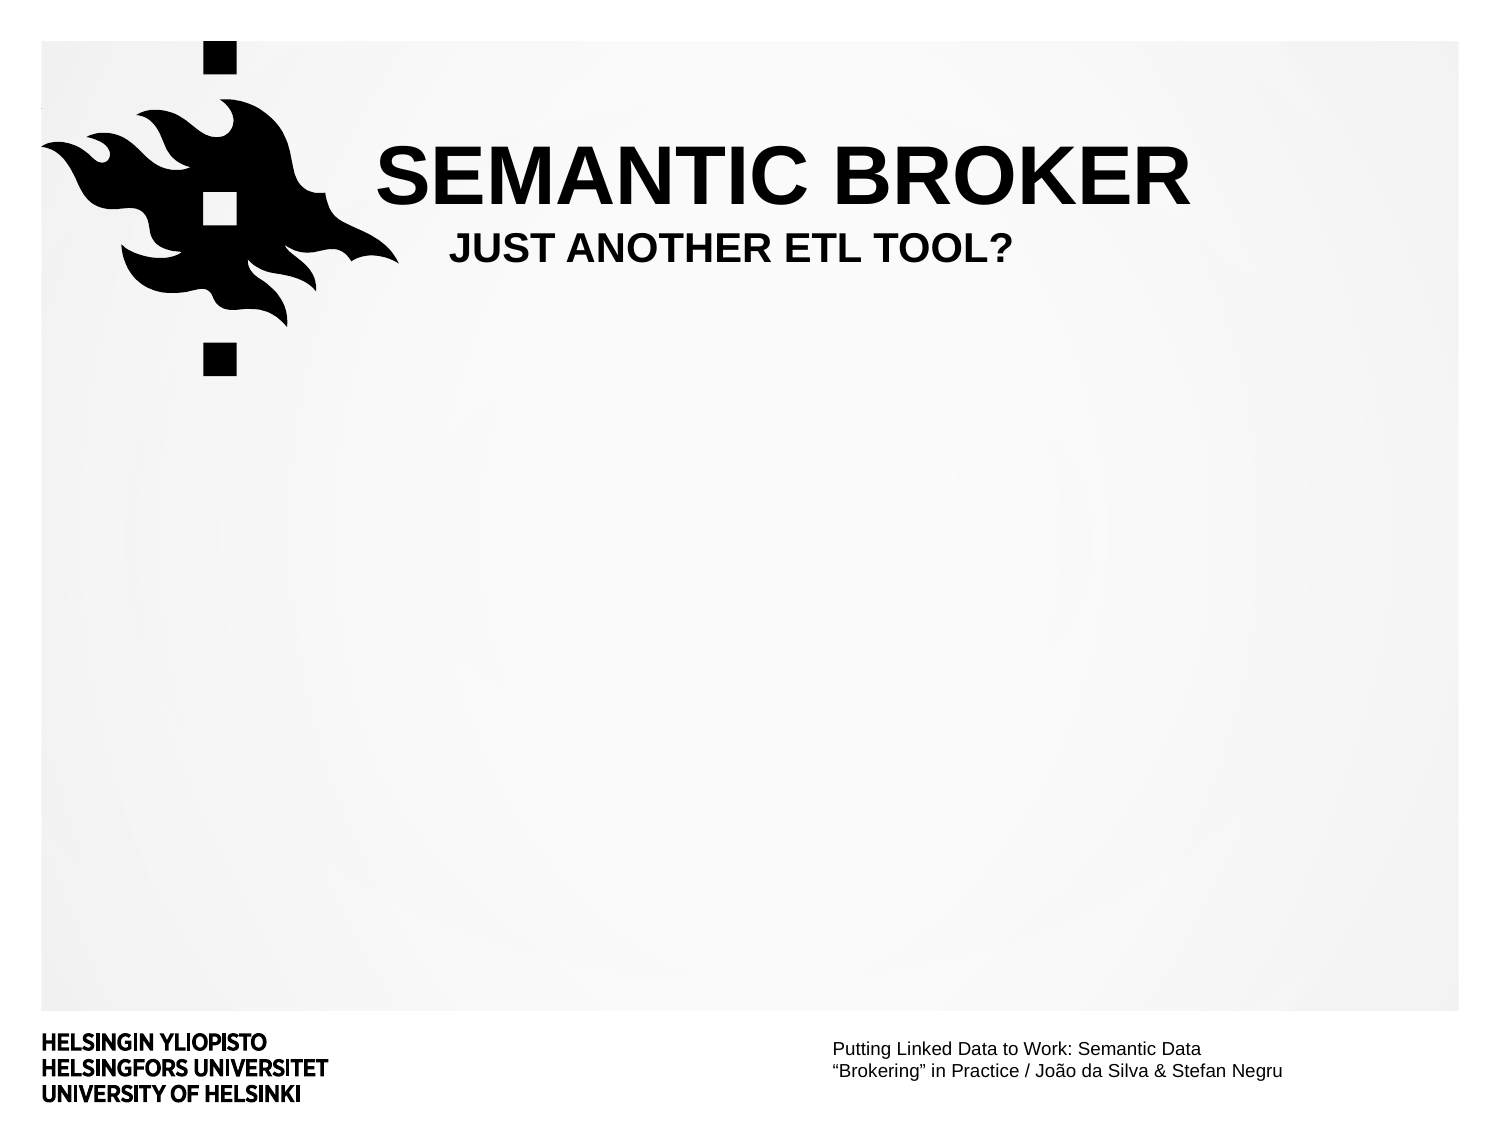

# Semantic Broker Just Another ETL Tool?
Putting Linked Data to Work: Semantic Data “Brokering” in Practice / João da Silva & Stefan Negru